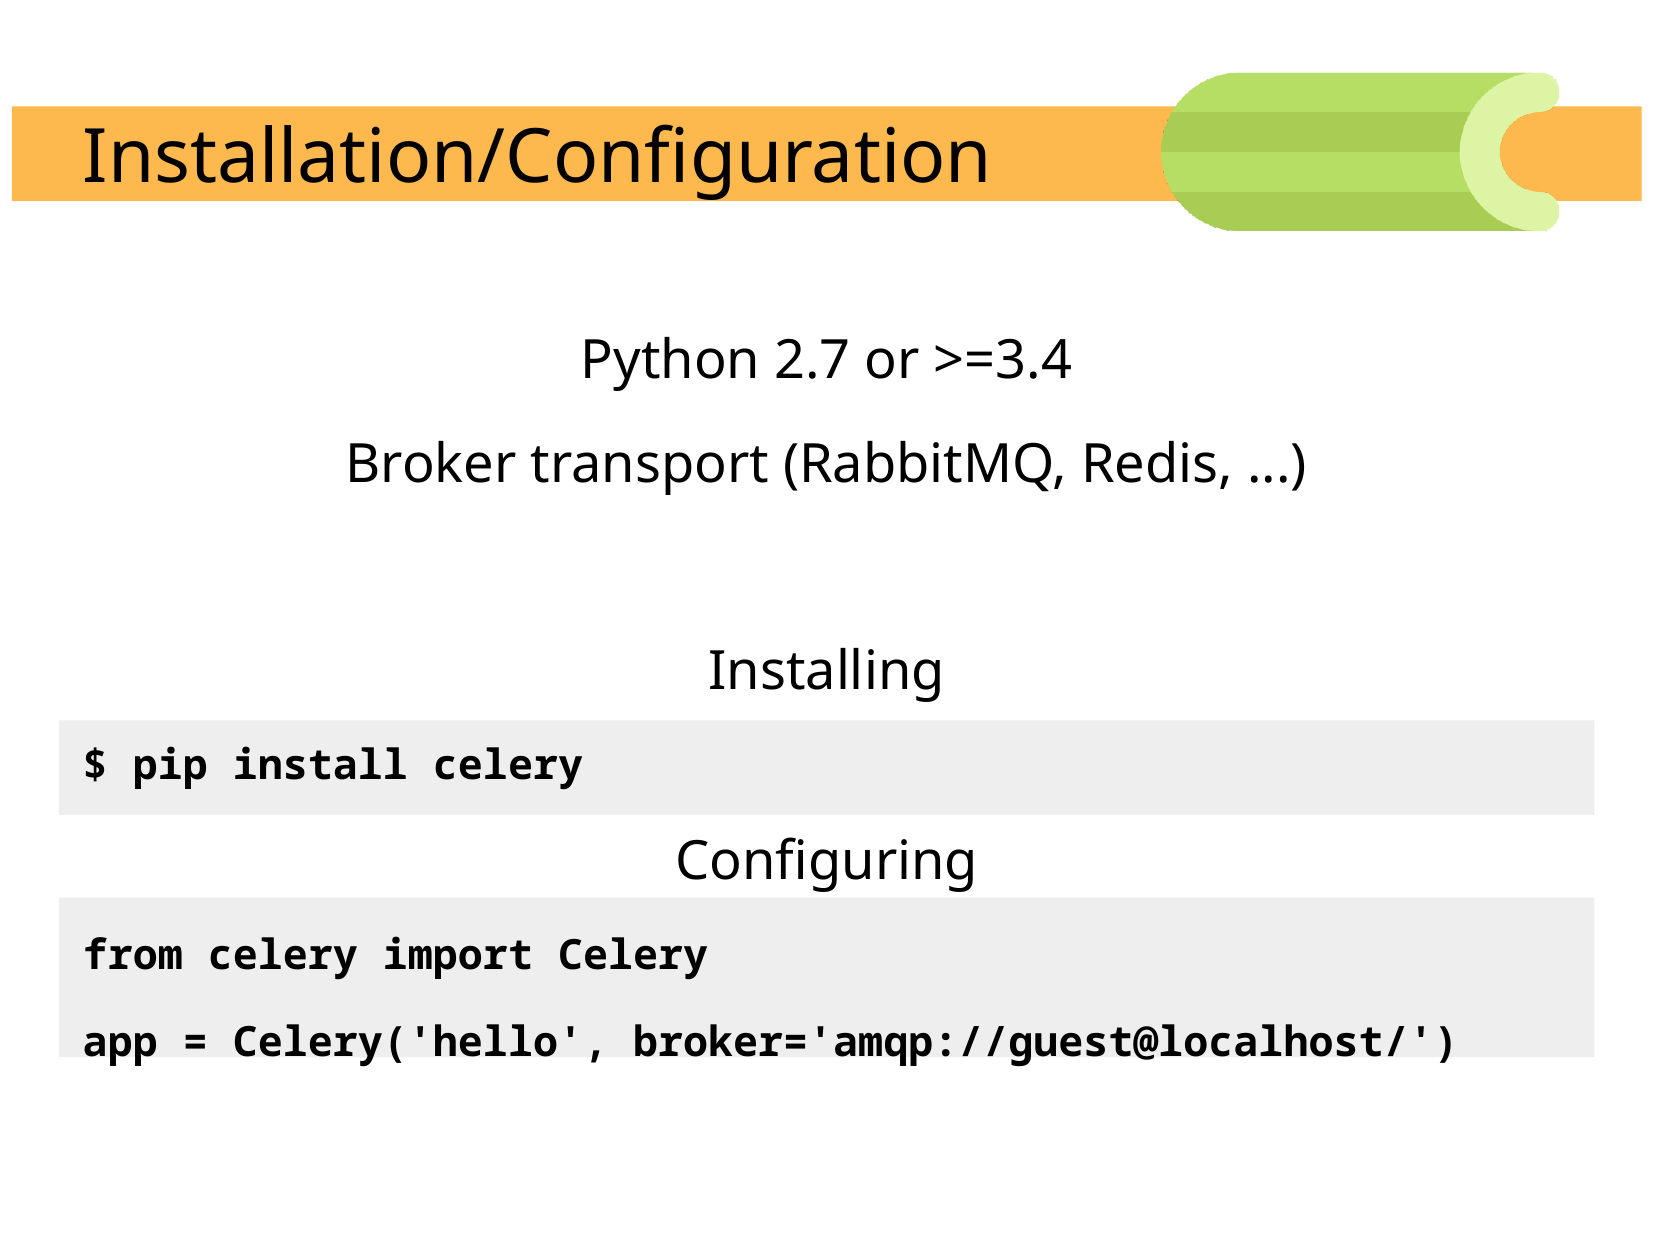

# Installation/Configuration
Python 2.7 or >=3.4
Broker transport (RabbitMQ, Redis, ...)
Installing
$ pip install celery
Configuring
from celery import Celery
app = Celery('hello', broker='amqp://guest@localhost/')